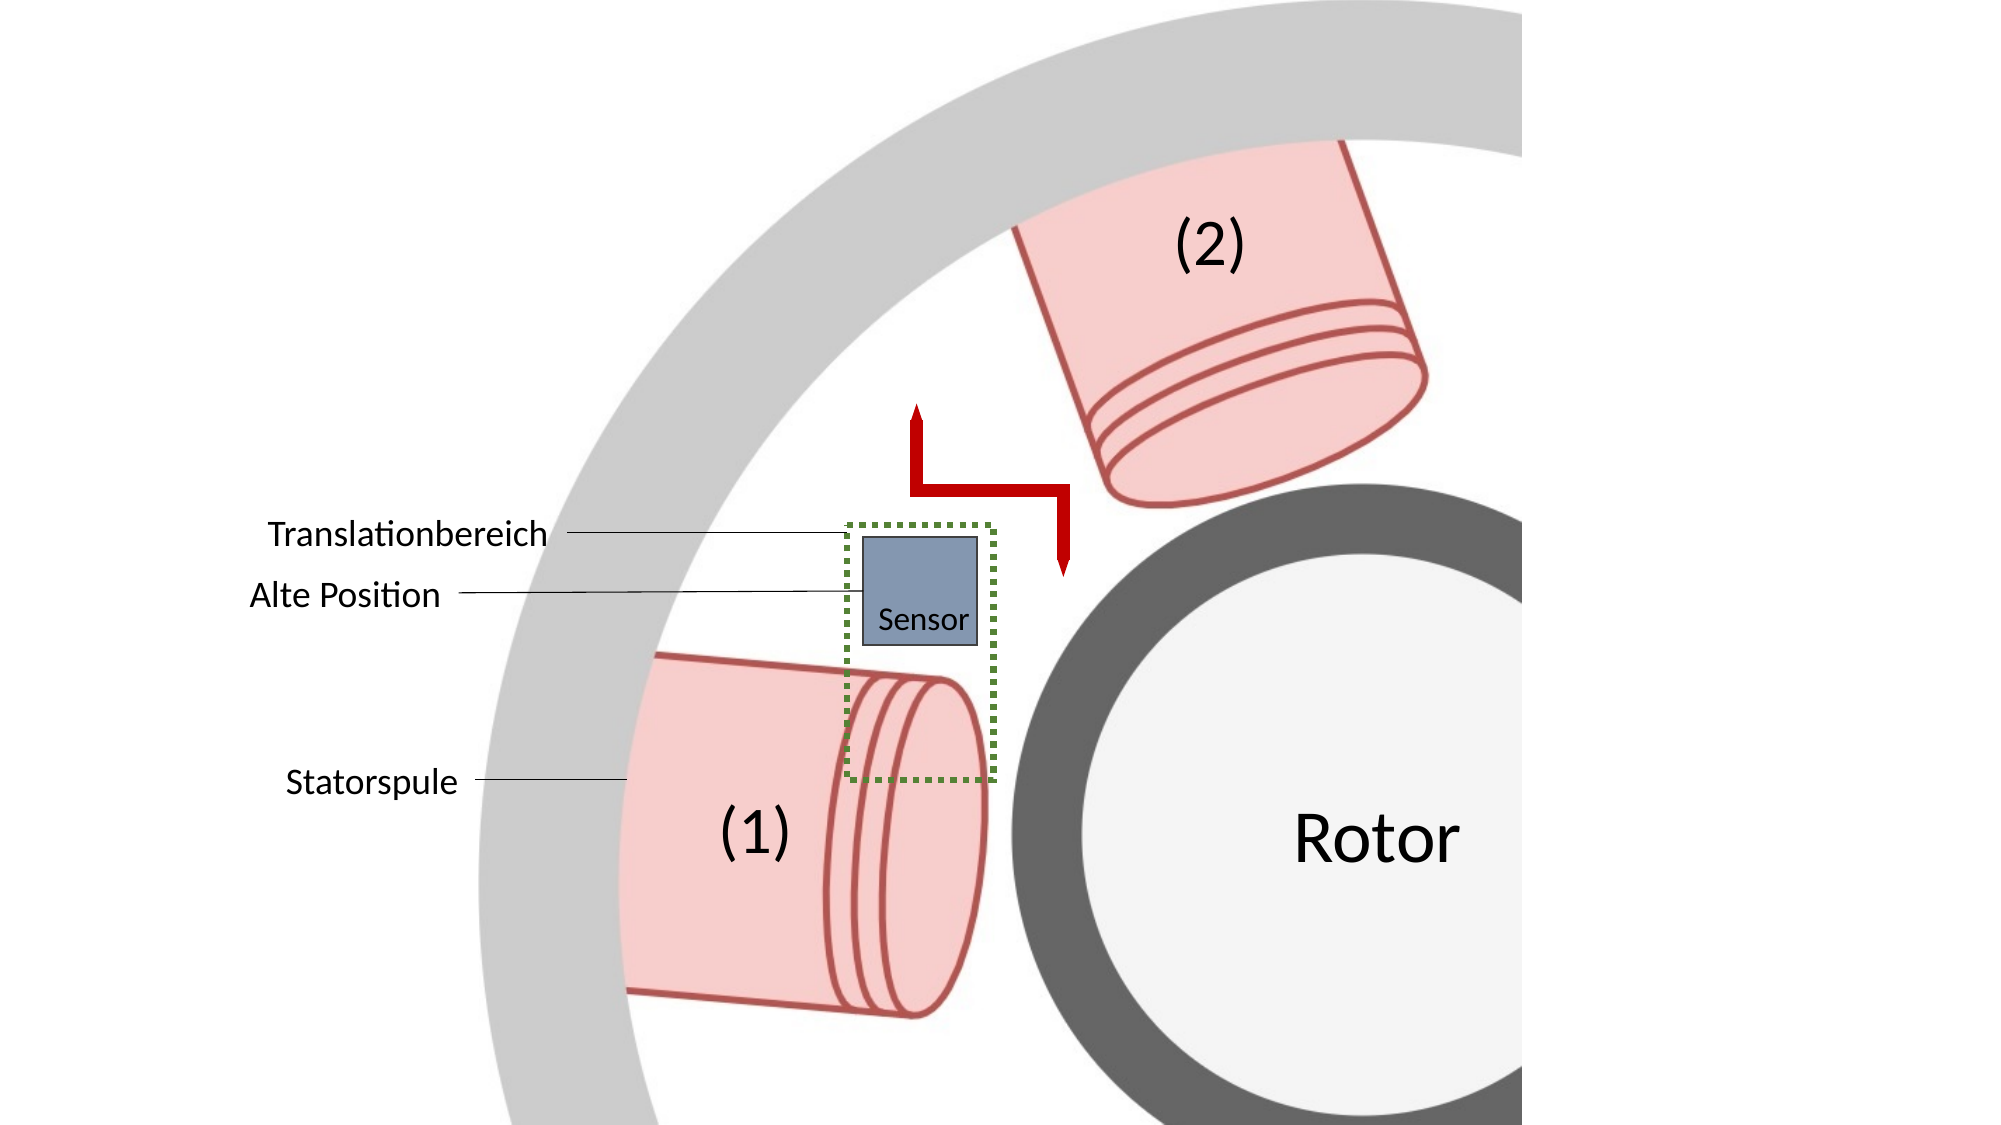

(2)
Translationbereich
Alte Position
Sensor
Statorspule
(1)
Rotor